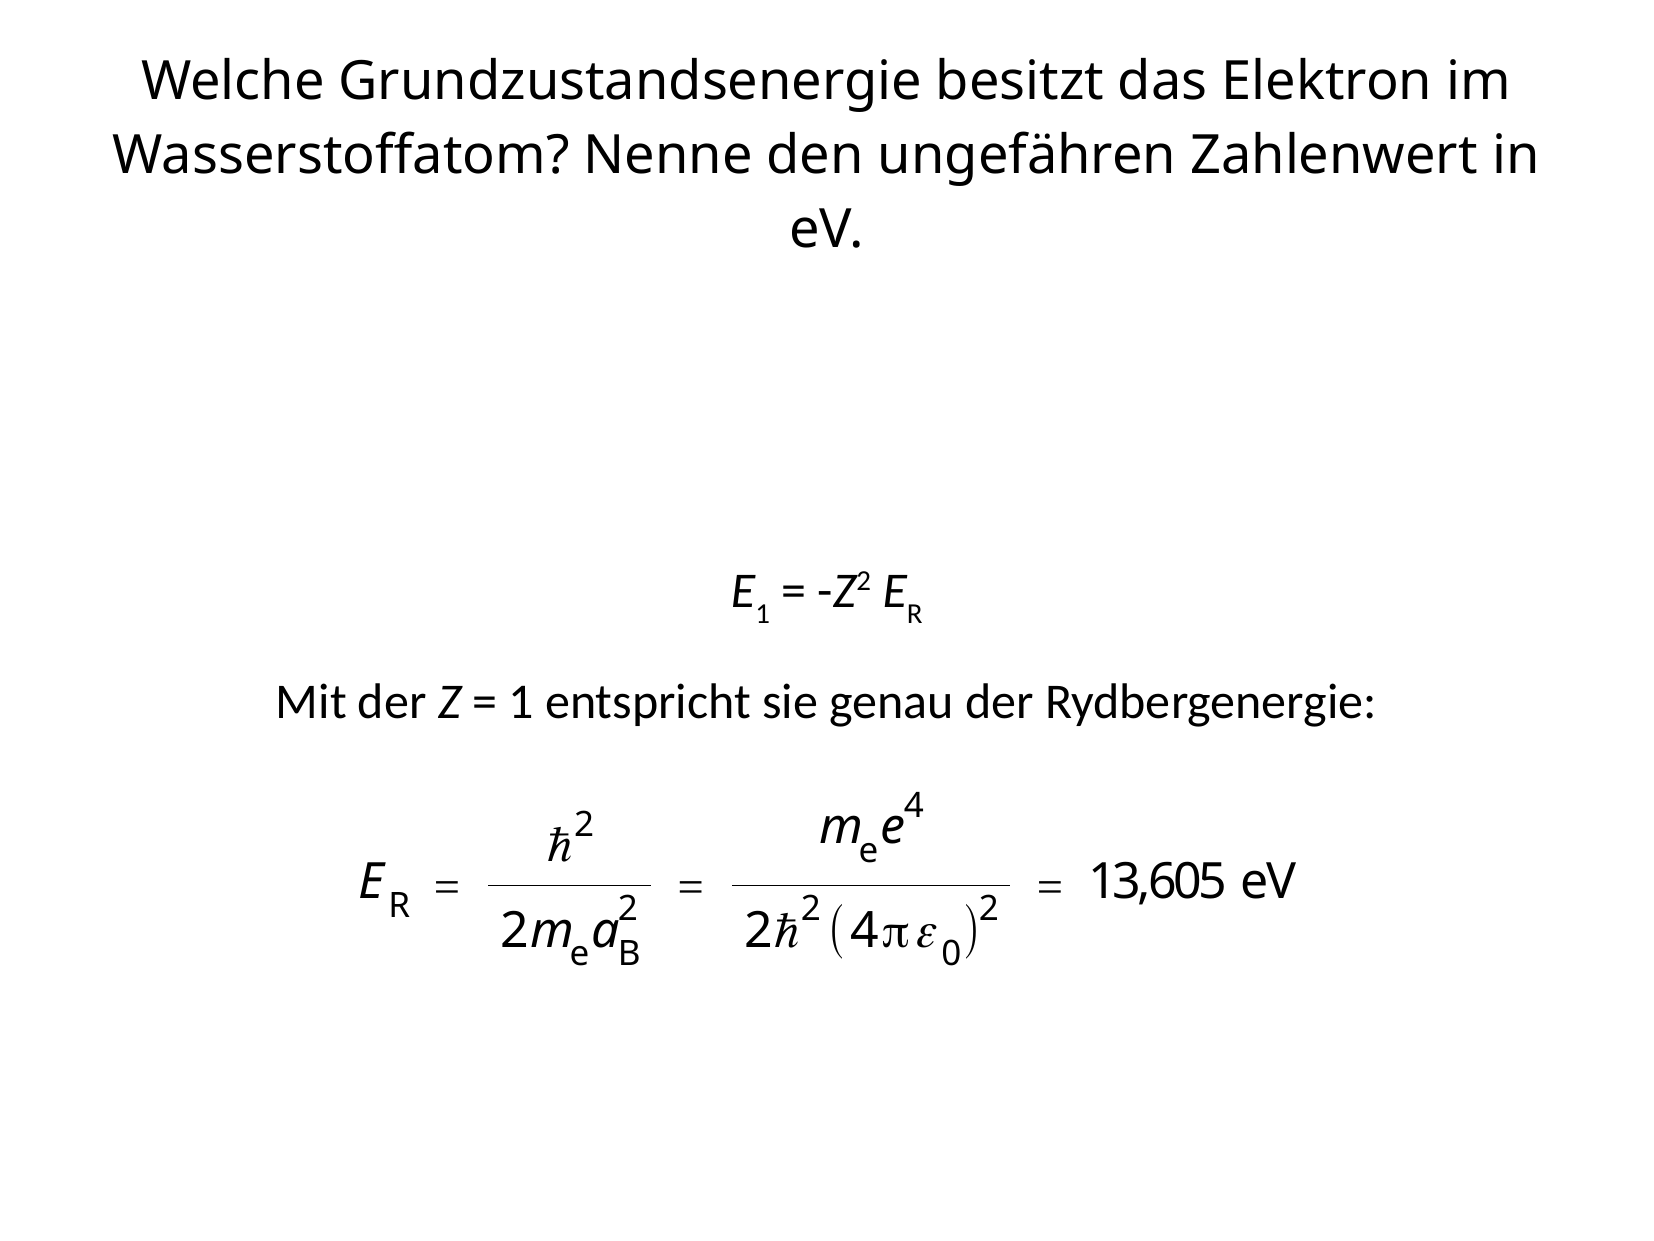

# Welche Grundzustandsenergie besitzt das Elektron im Wasserstoffatom? Nenne den ungefähren Zahlenwert in eV.
E1 = -Z2 ER
Mit der Z = 1 entspricht sie genau der Rydbergenergie: